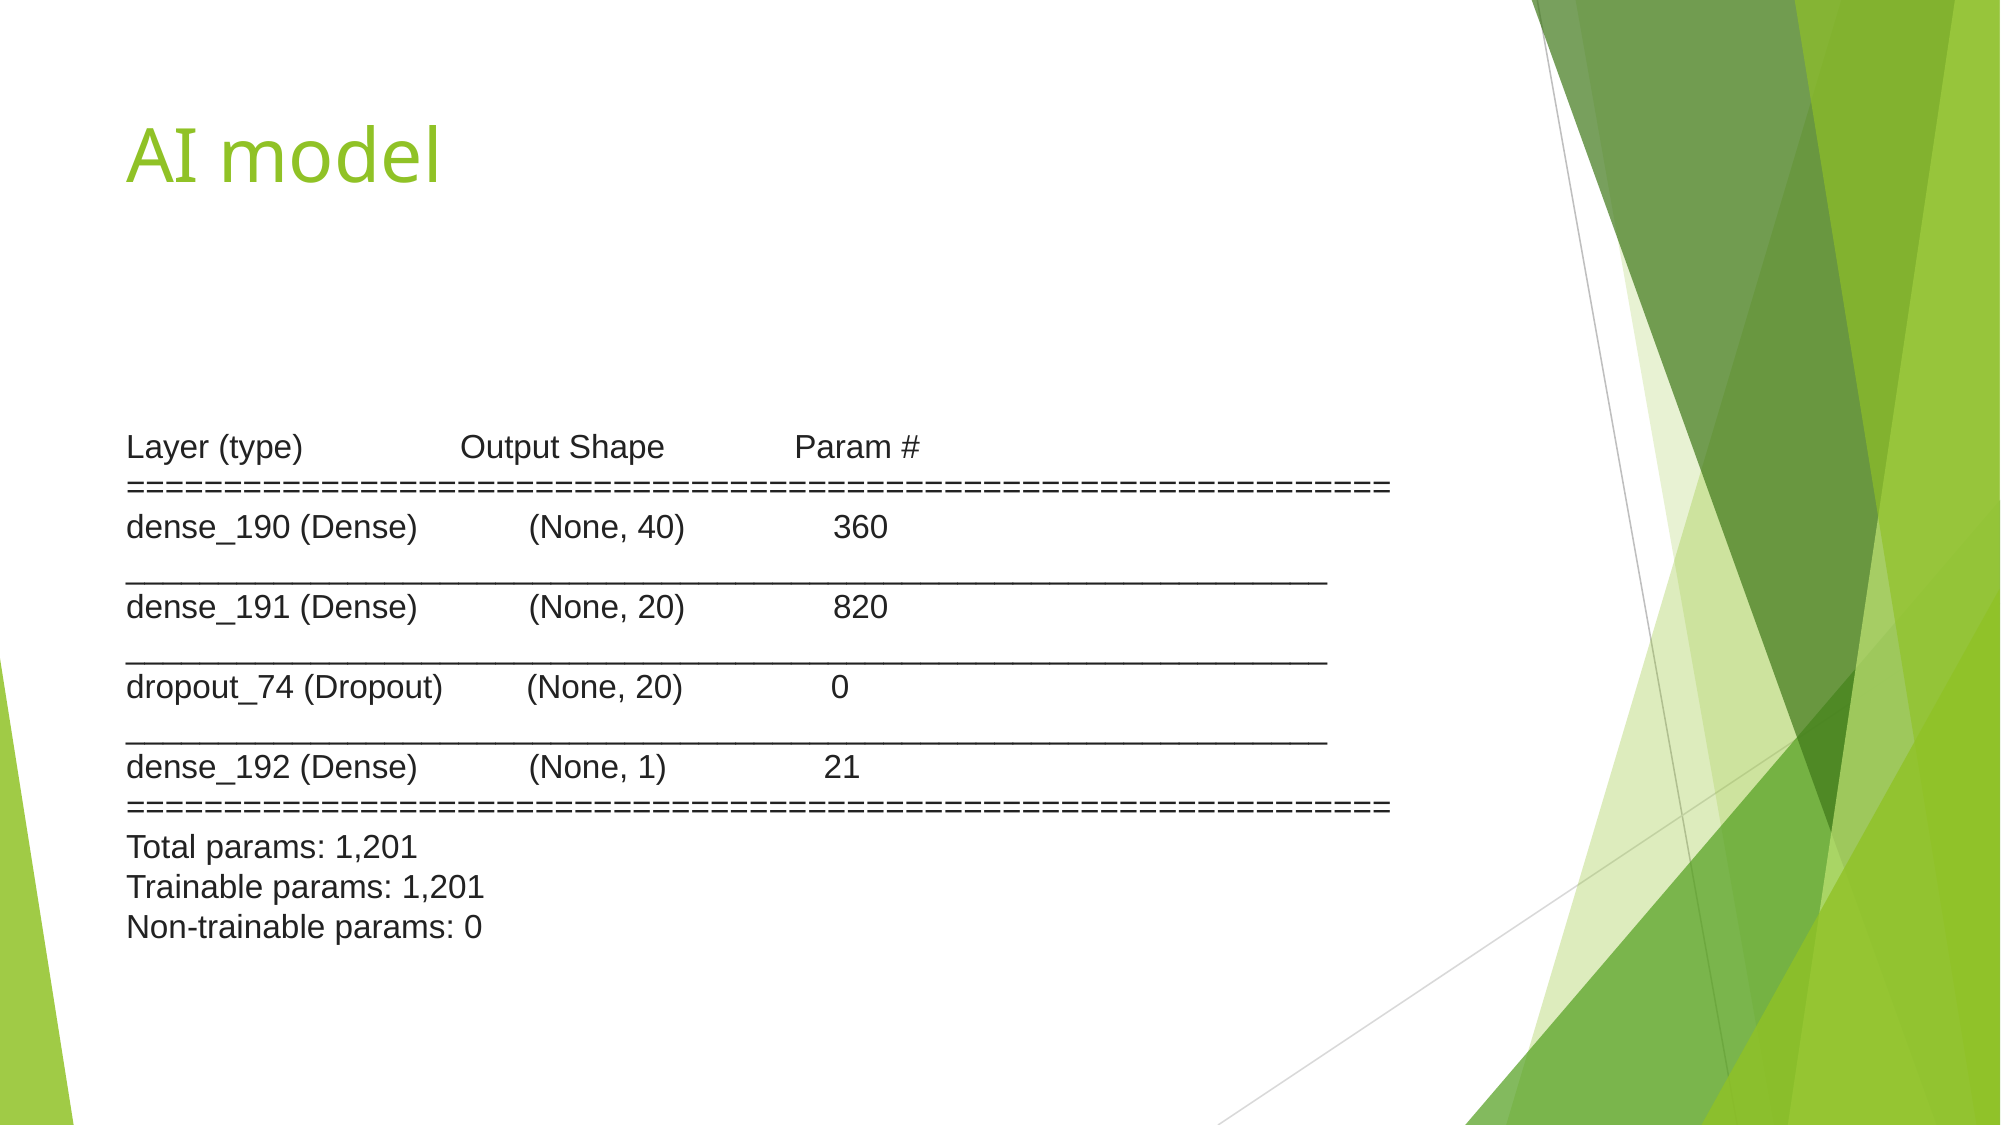

# AI model
Layer (type)                 Output Shape              Param #
=================================================================
dense_190 (Dense)            (None, 40)                360
_________________________________________________________________
dense_191 (Dense)            (None, 20)                820
_________________________________________________________________
dropout_74 (Dropout)         (None, 20)                0
_________________________________________________________________
dense_192 (Dense)            (None, 1)                 21
=================================================================
Total params: 1,201
Trainable params: 1,201
Non-trainable params: 0